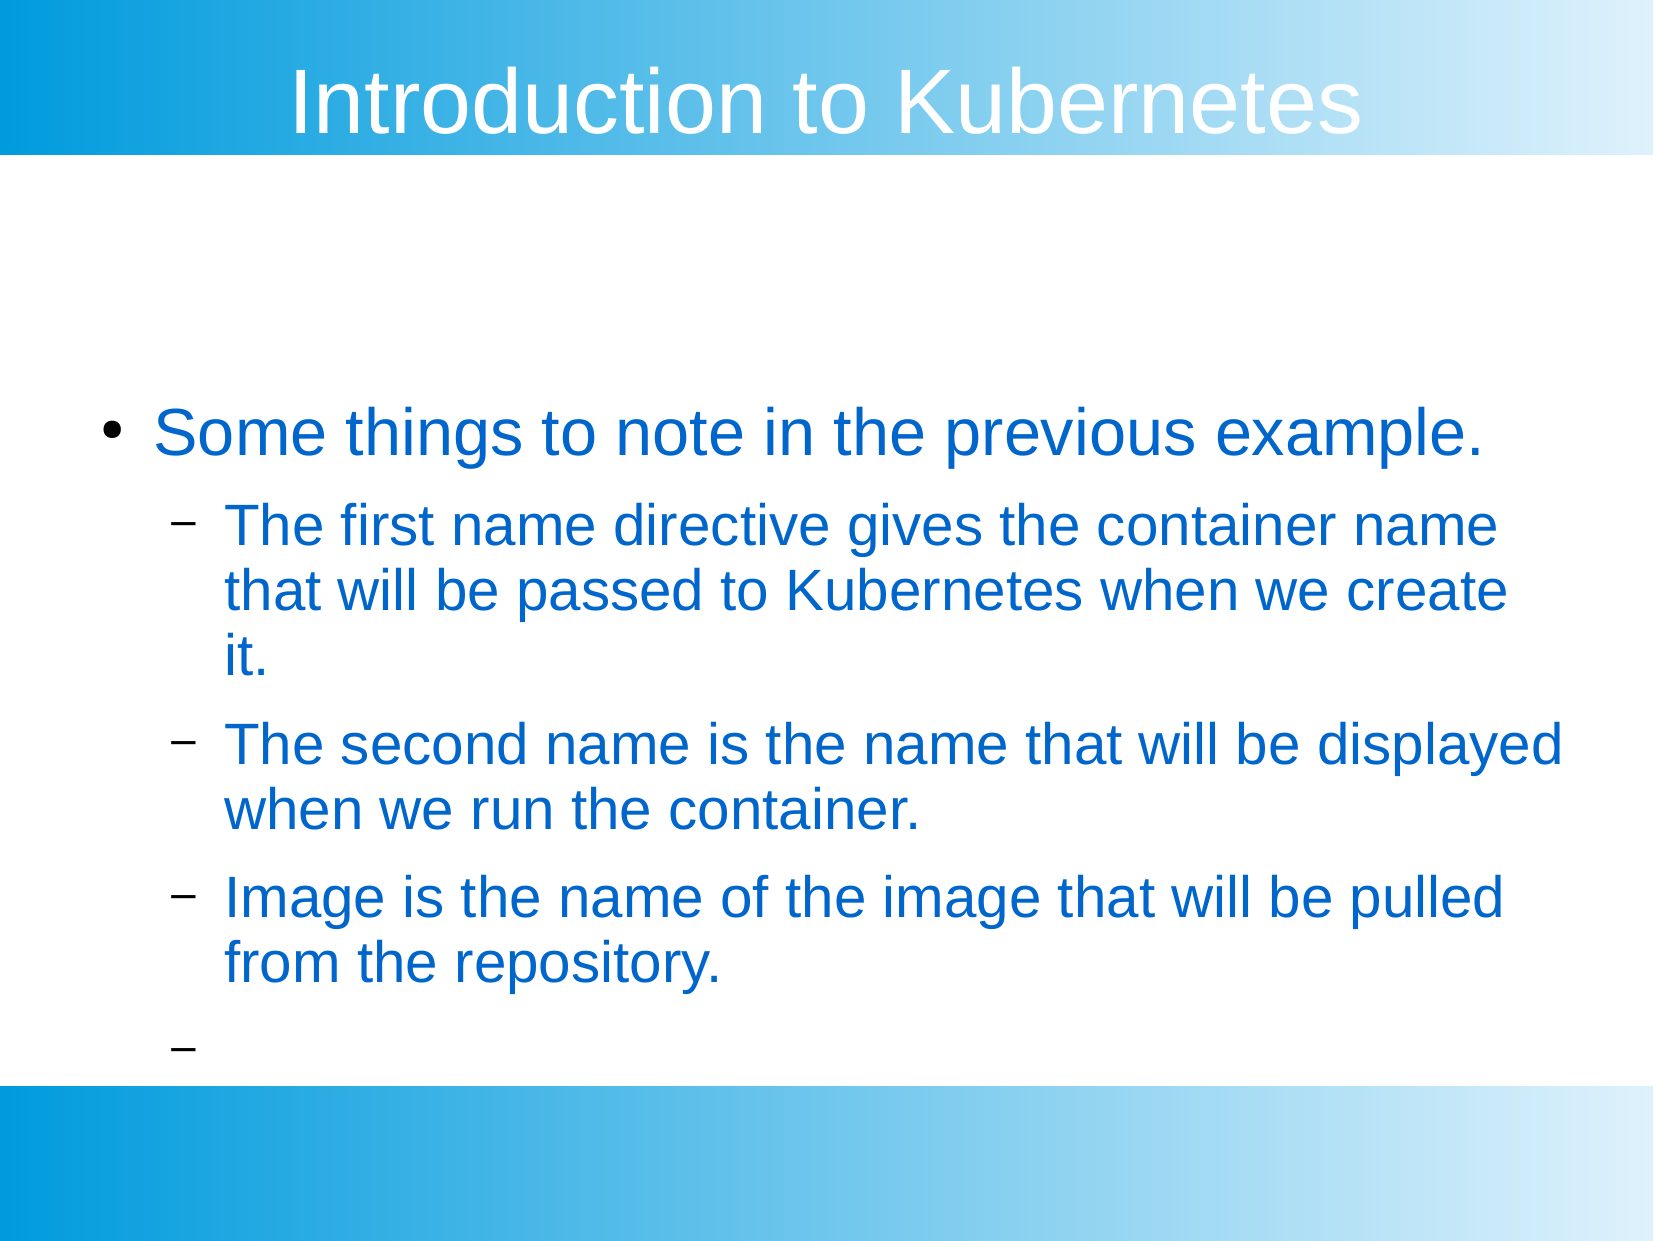

# Introduction to Kubernetes
Some things to note in the previous example.
The first name directive gives the container name that will be passed to Kubernetes when we create it.
The second name is the name that will be displayed when we run the container.
Image is the name of the image that will be pulled from the repository.